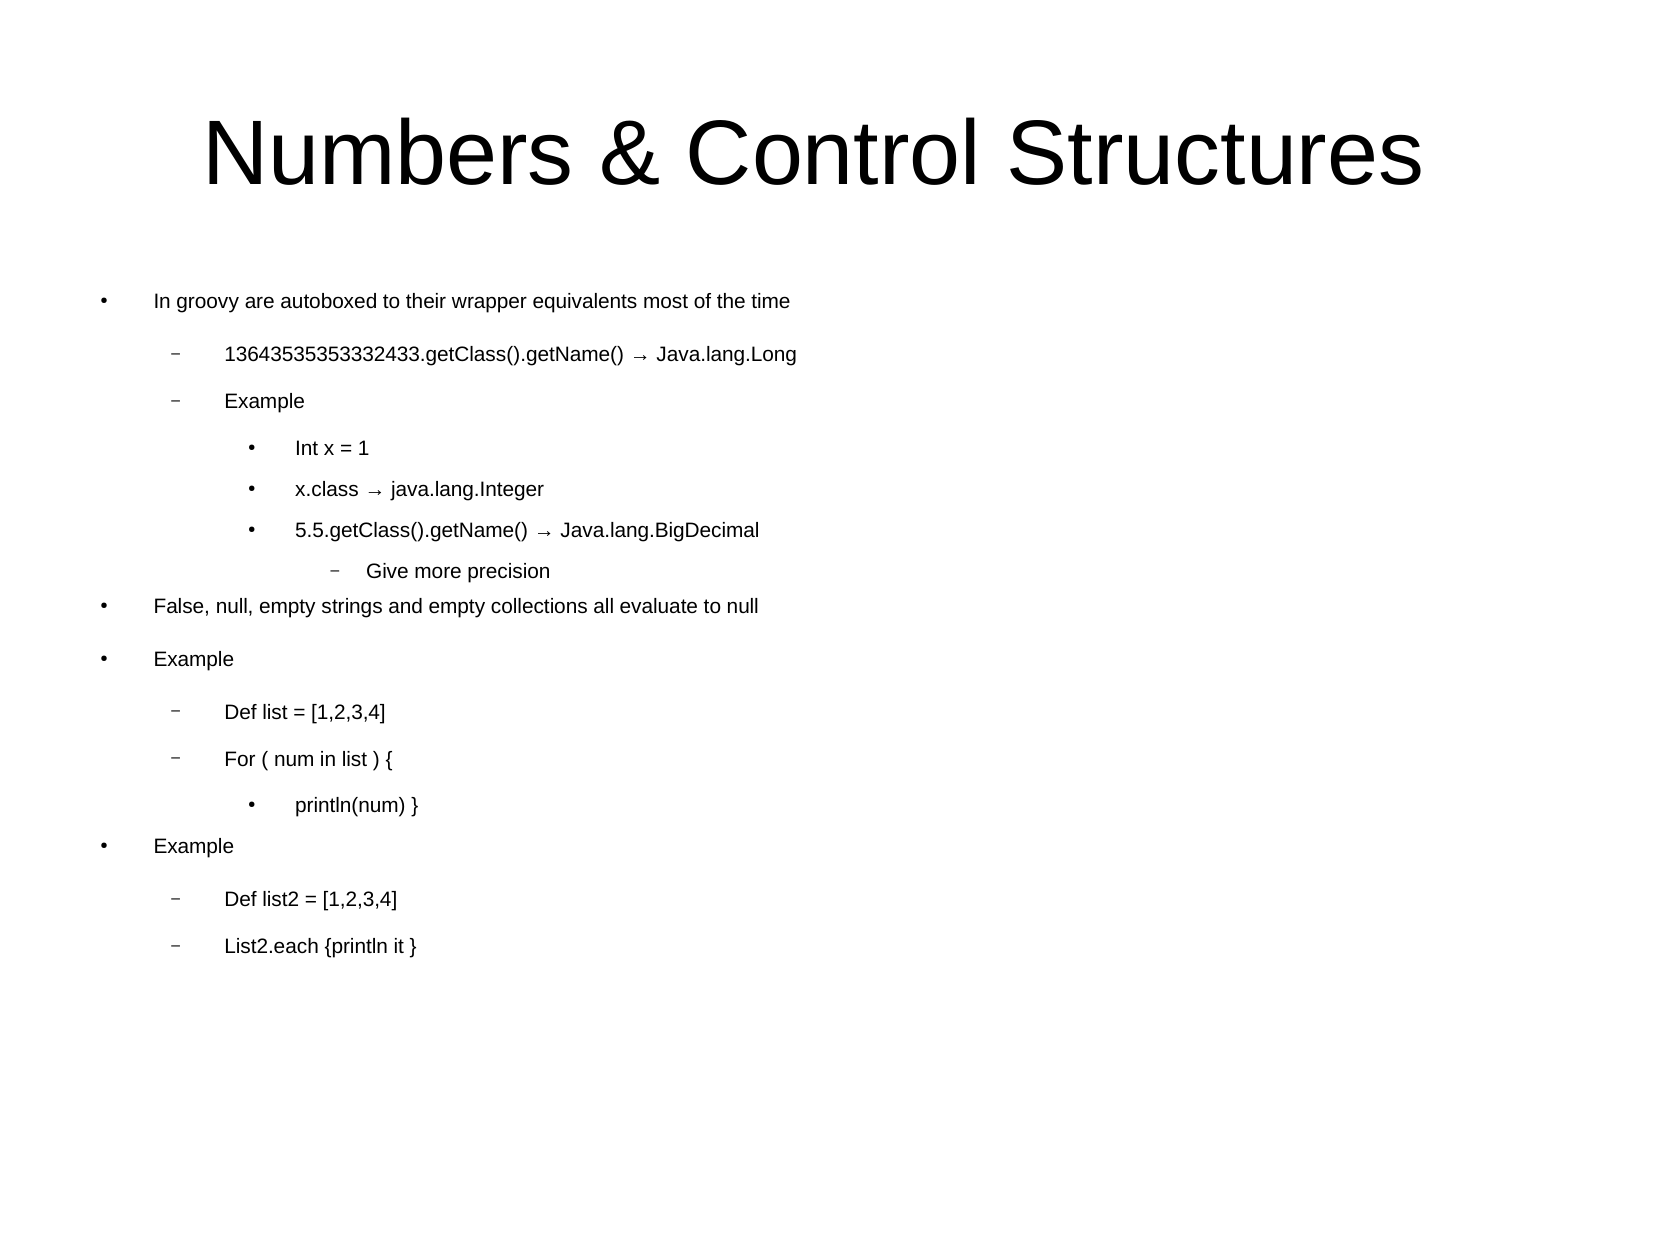

# Numbers & Control Structures
In groovy are autoboxed to their wrapper equivalents most of the time
13643535353332433.getClass().getName() → Java.lang.Long
Example
Int x = 1
x.class → java.lang.Integer
5.5.getClass().getName() → Java.lang.BigDecimal
Give more precision
False, null, empty strings and empty collections all evaluate to null
Example
Def list = [1,2,3,4]
For ( num in list ) {
println(num) }
Example
Def list2 = [1,2,3,4]
List2.each {println it }